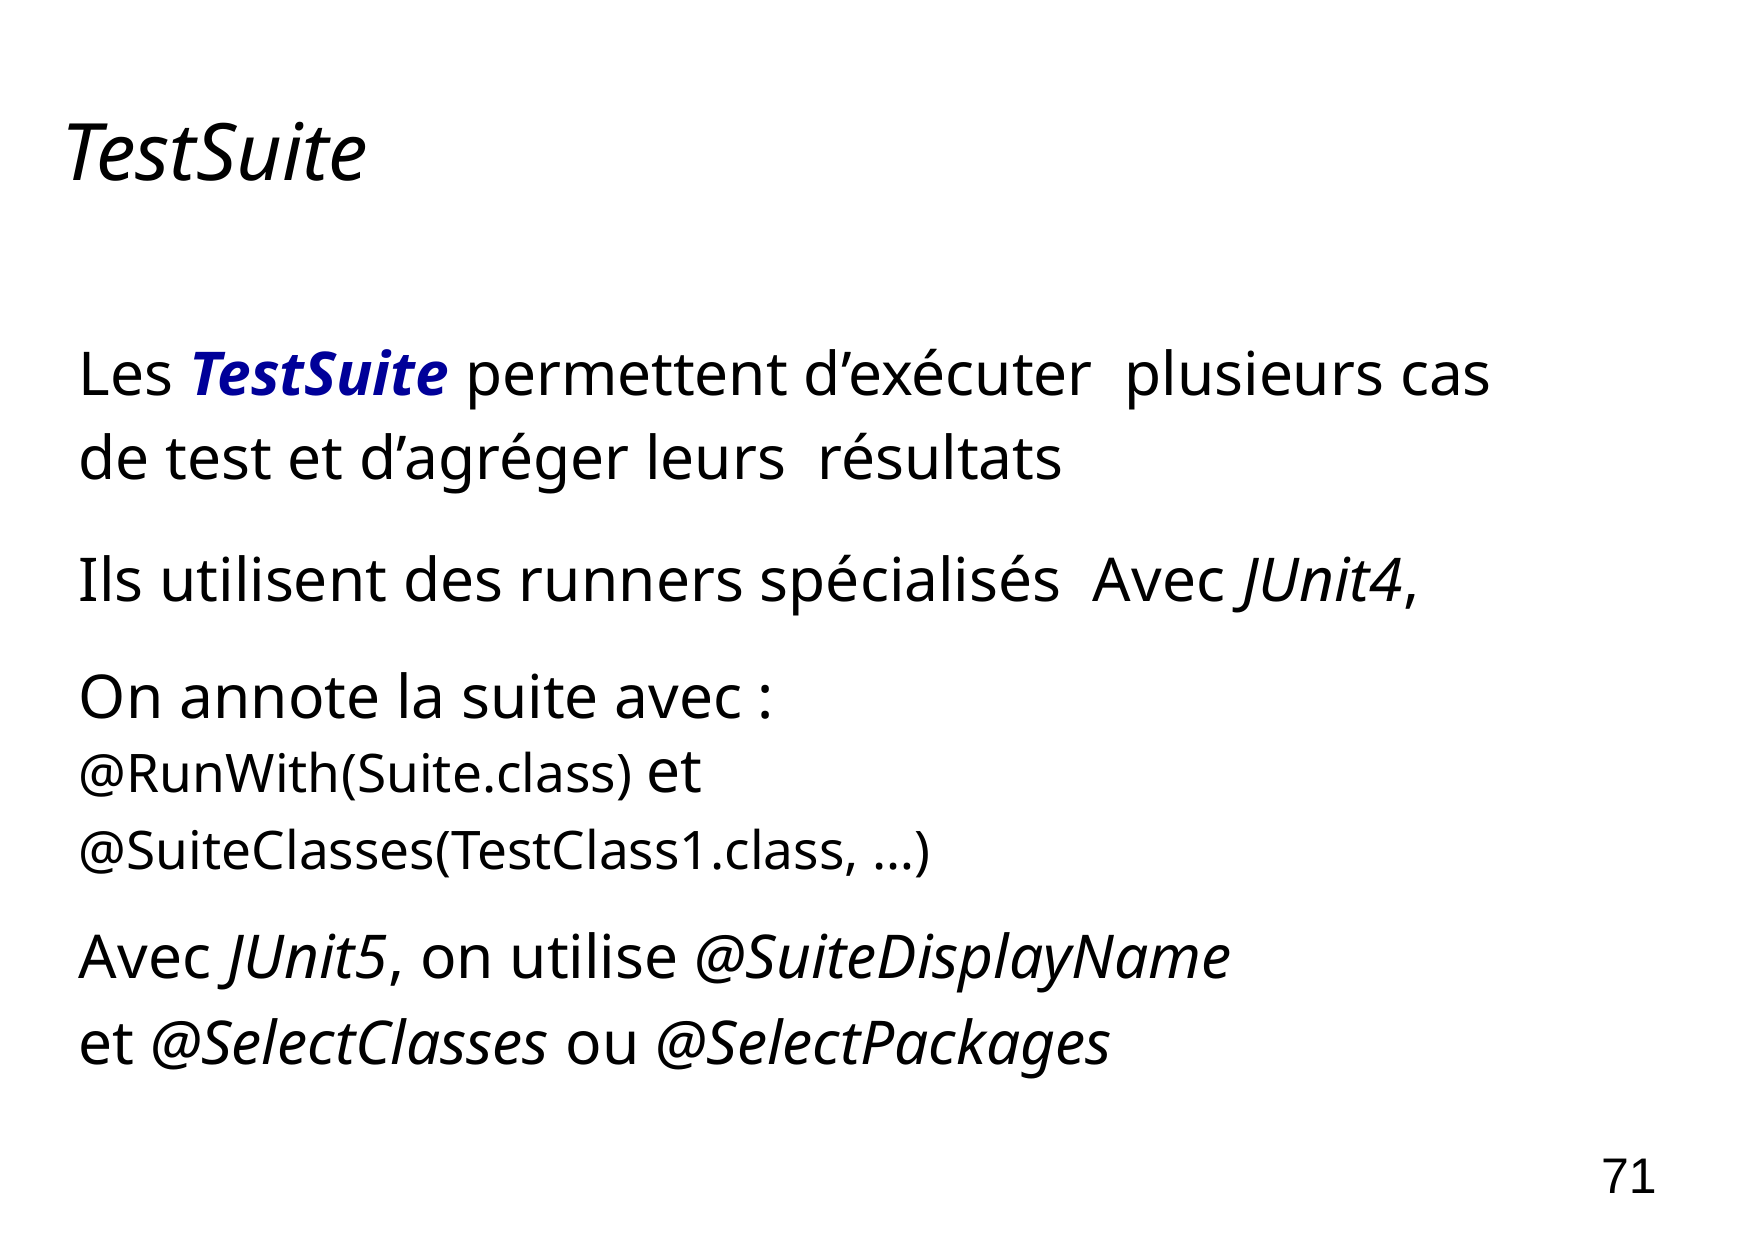

# TestSuite
Les TestSuite permettent d’exécuter plusieurs cas de test et d’agréger leurs résultats
Ils utilisent des runners spécialisés Avec JUnit4, On annote la suite avec :
@RunWith(Suite.class) et
@SuiteClasses(TestClass1.class, …)
Avec JUnit5, on utilise @SuiteDisplayName
et @SelectClasses ou @SelectPackages
71